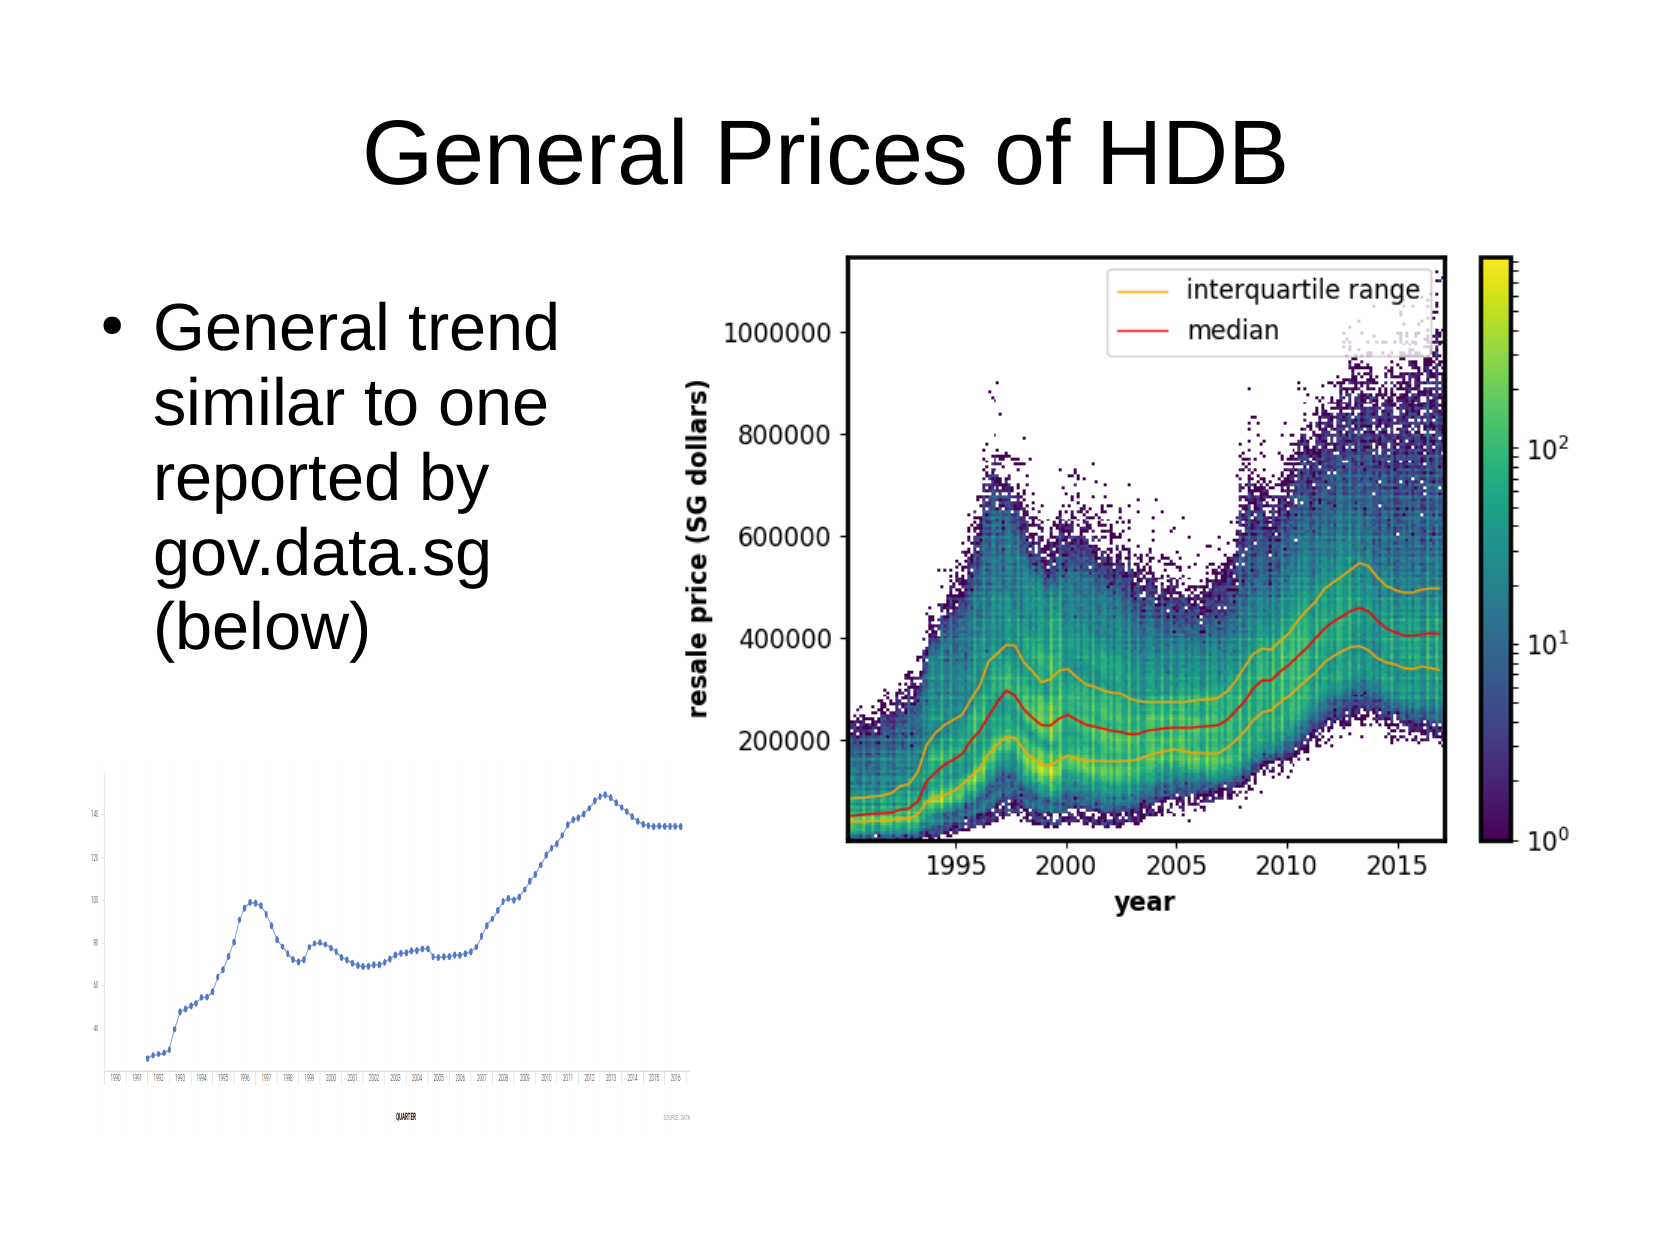

# General Prices of HDB
General trend similar to one reported by gov.data.sg (below)